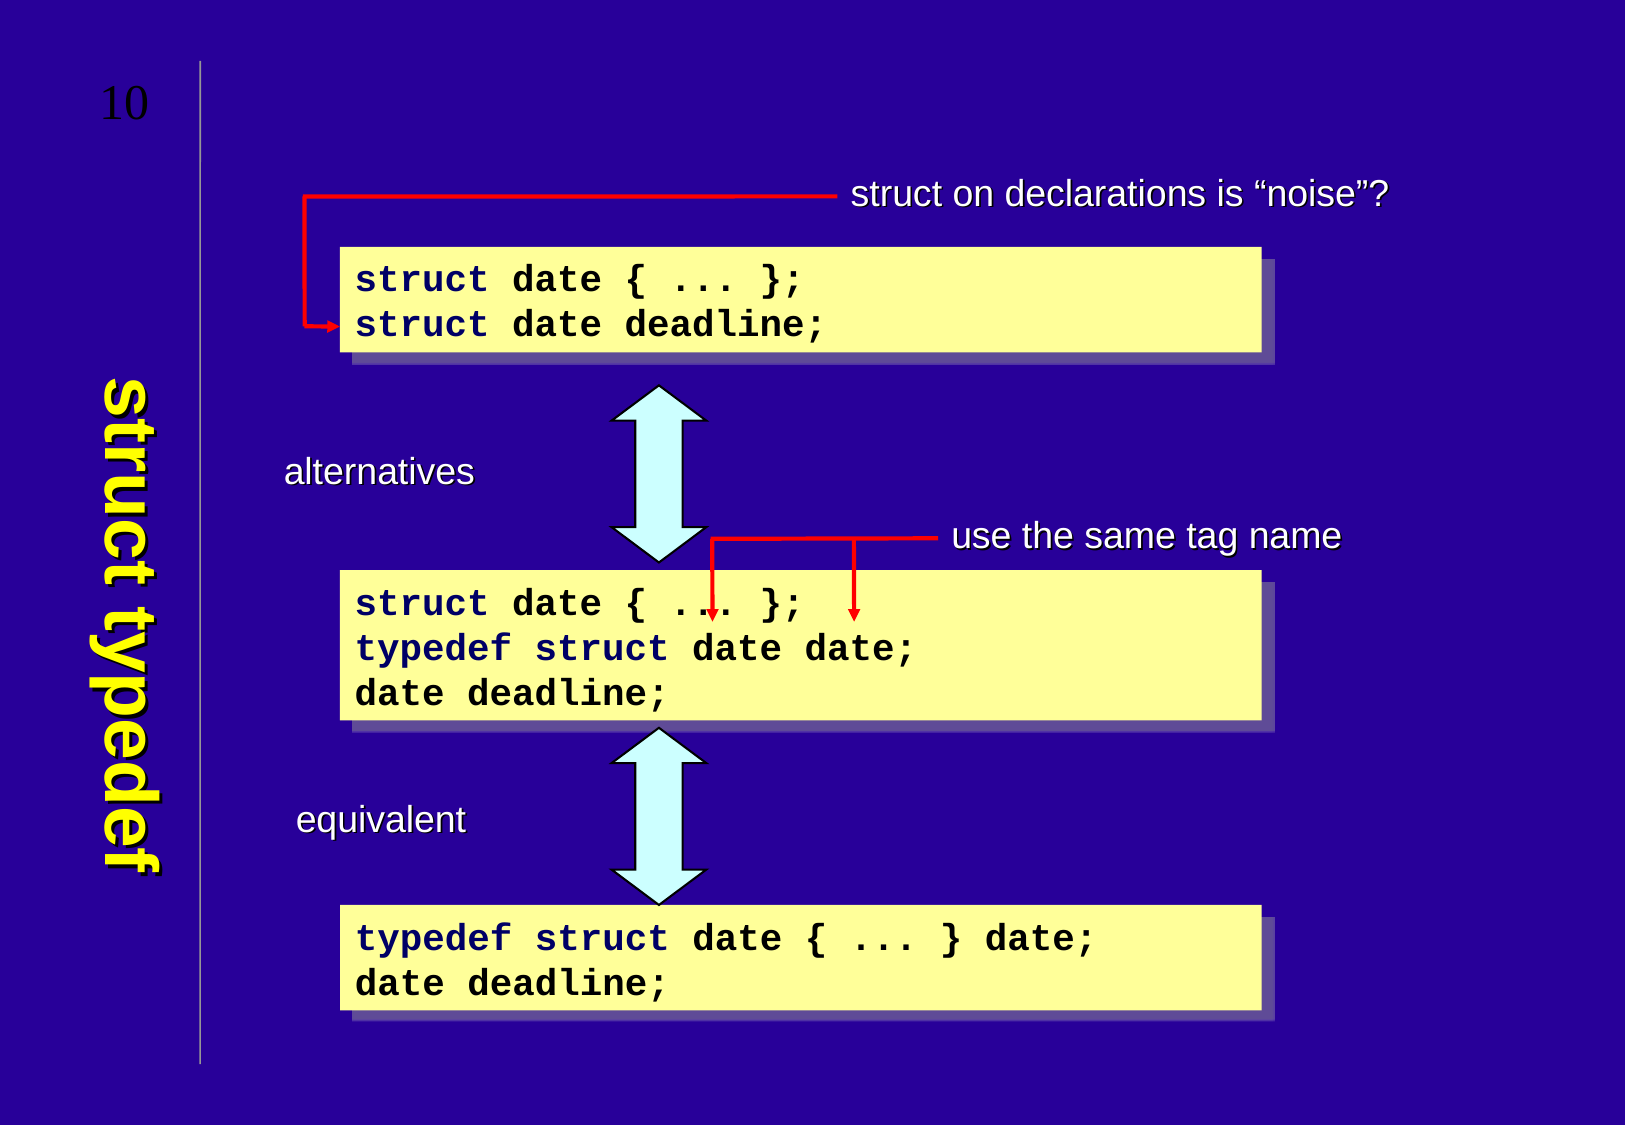

10
struct on declarations is “noise”?
# struct typedef
struct date { ... };
struct date deadline;
alternatives
use the same tag name
struct date { ... };
typedef struct date date;
date deadline;
equivalent
typedef struct date { ... } date;
date deadline;